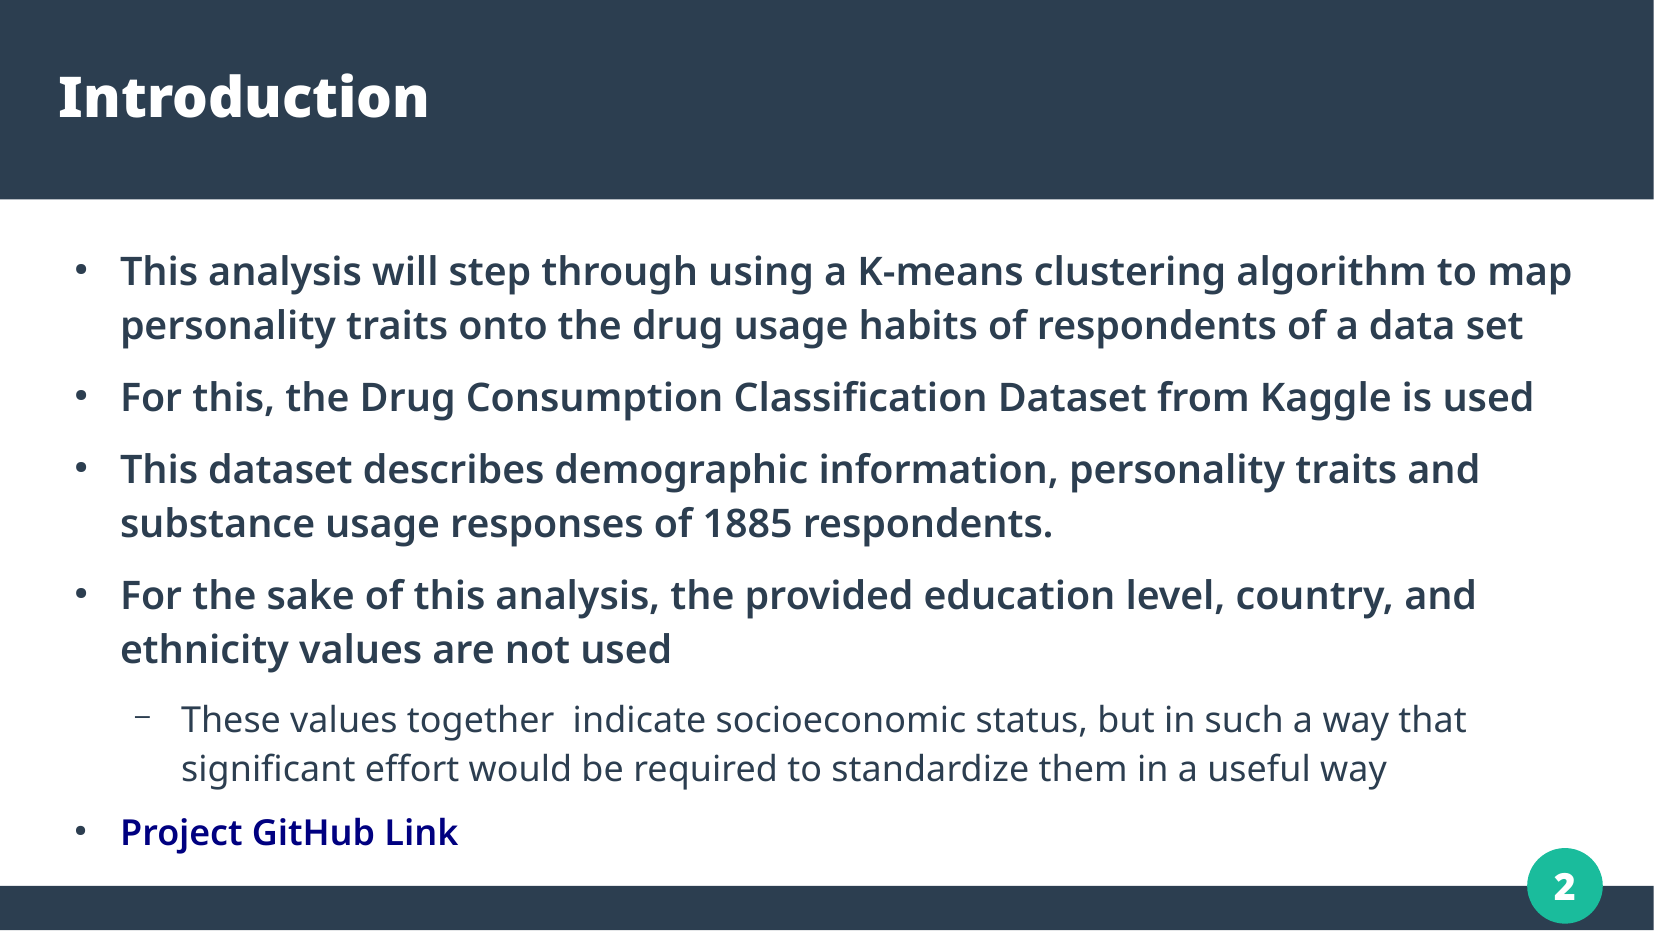

# Introduction
This analysis will step through using a K-means clustering algorithm to map personality traits onto the drug usage habits of respondents of a data set
For this, the Drug Consumption Classification Dataset from Kaggle is used
This dataset describes demographic information, personality traits and substance usage responses of 1885 respondents.
For the sake of this analysis, the provided education level, country, and ethnicity values are not used
These values together indicate socioeconomic status, but in such a way that significant effort would be required to standardize them in a useful way
Project GitHub Link